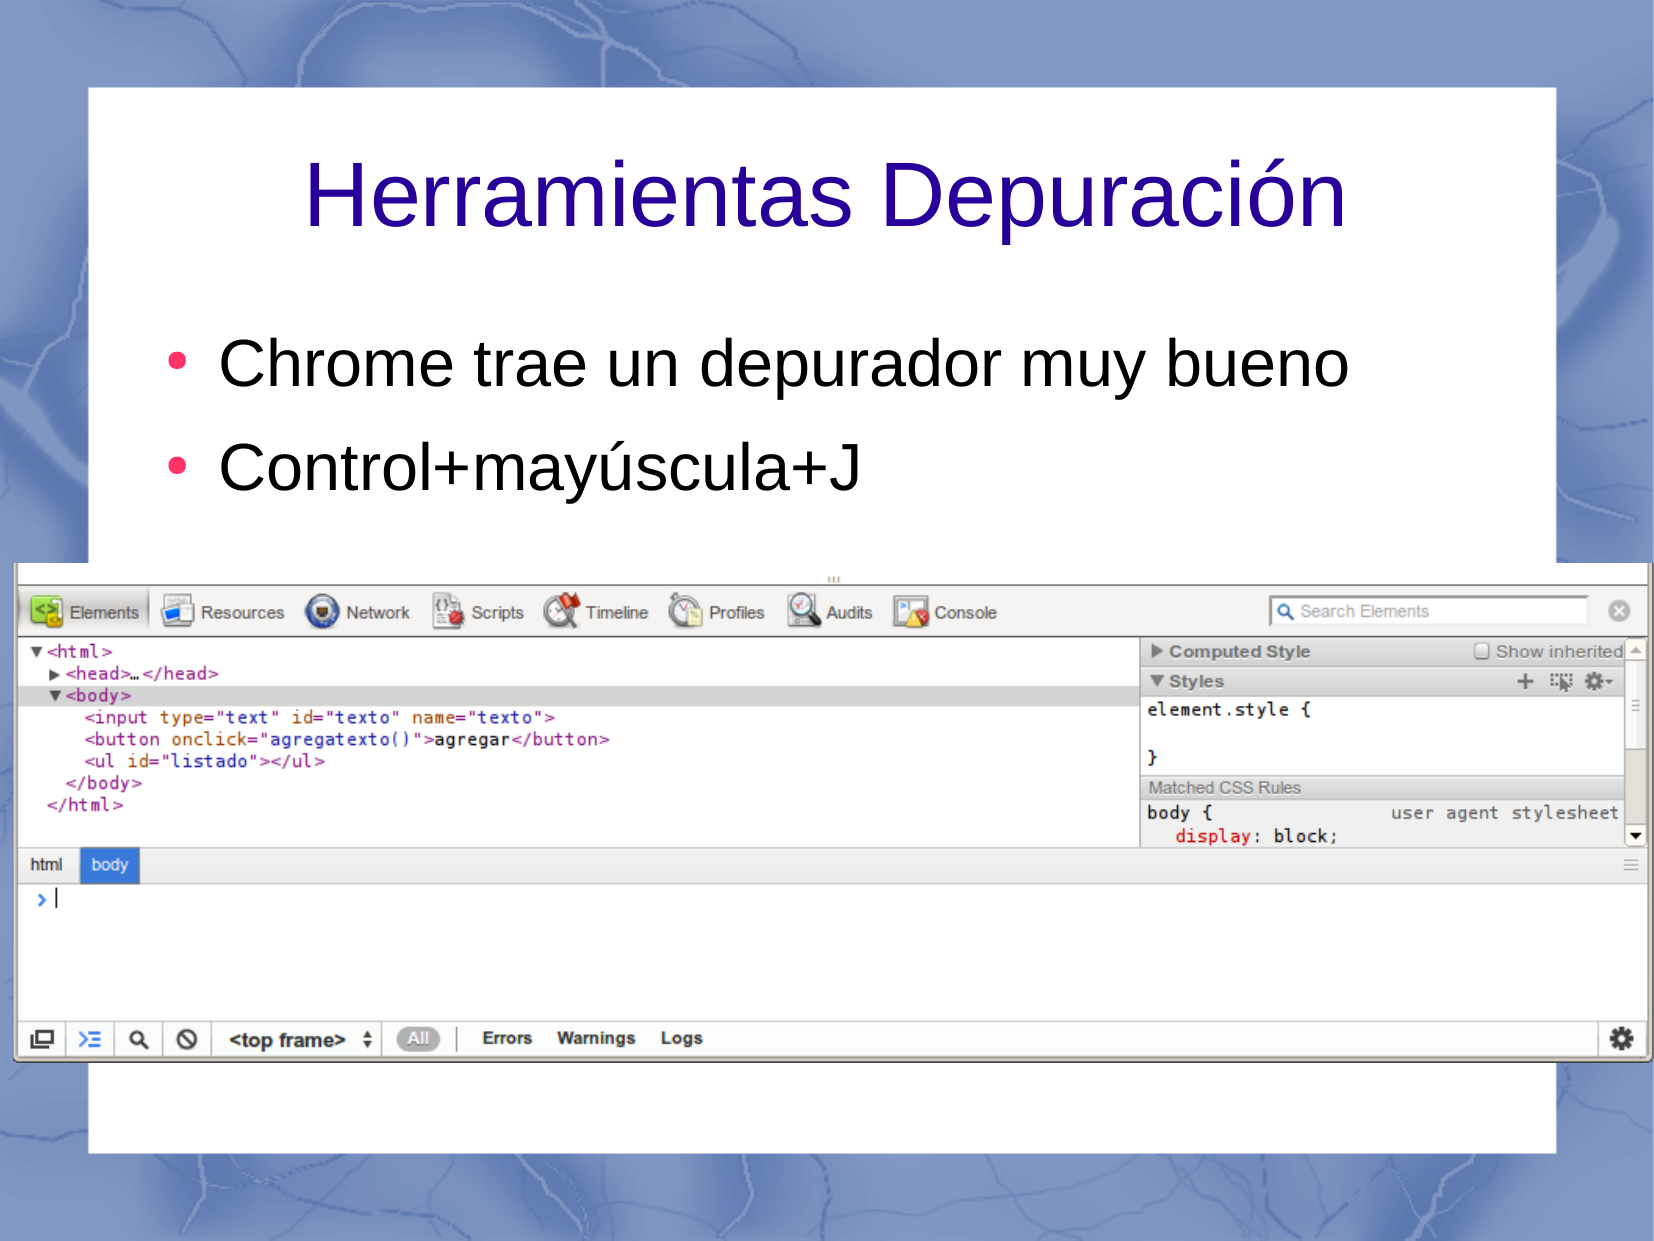

# Herramientas Depuración
Chrome trae un depurador muy bueno
Control+mayúscula+J